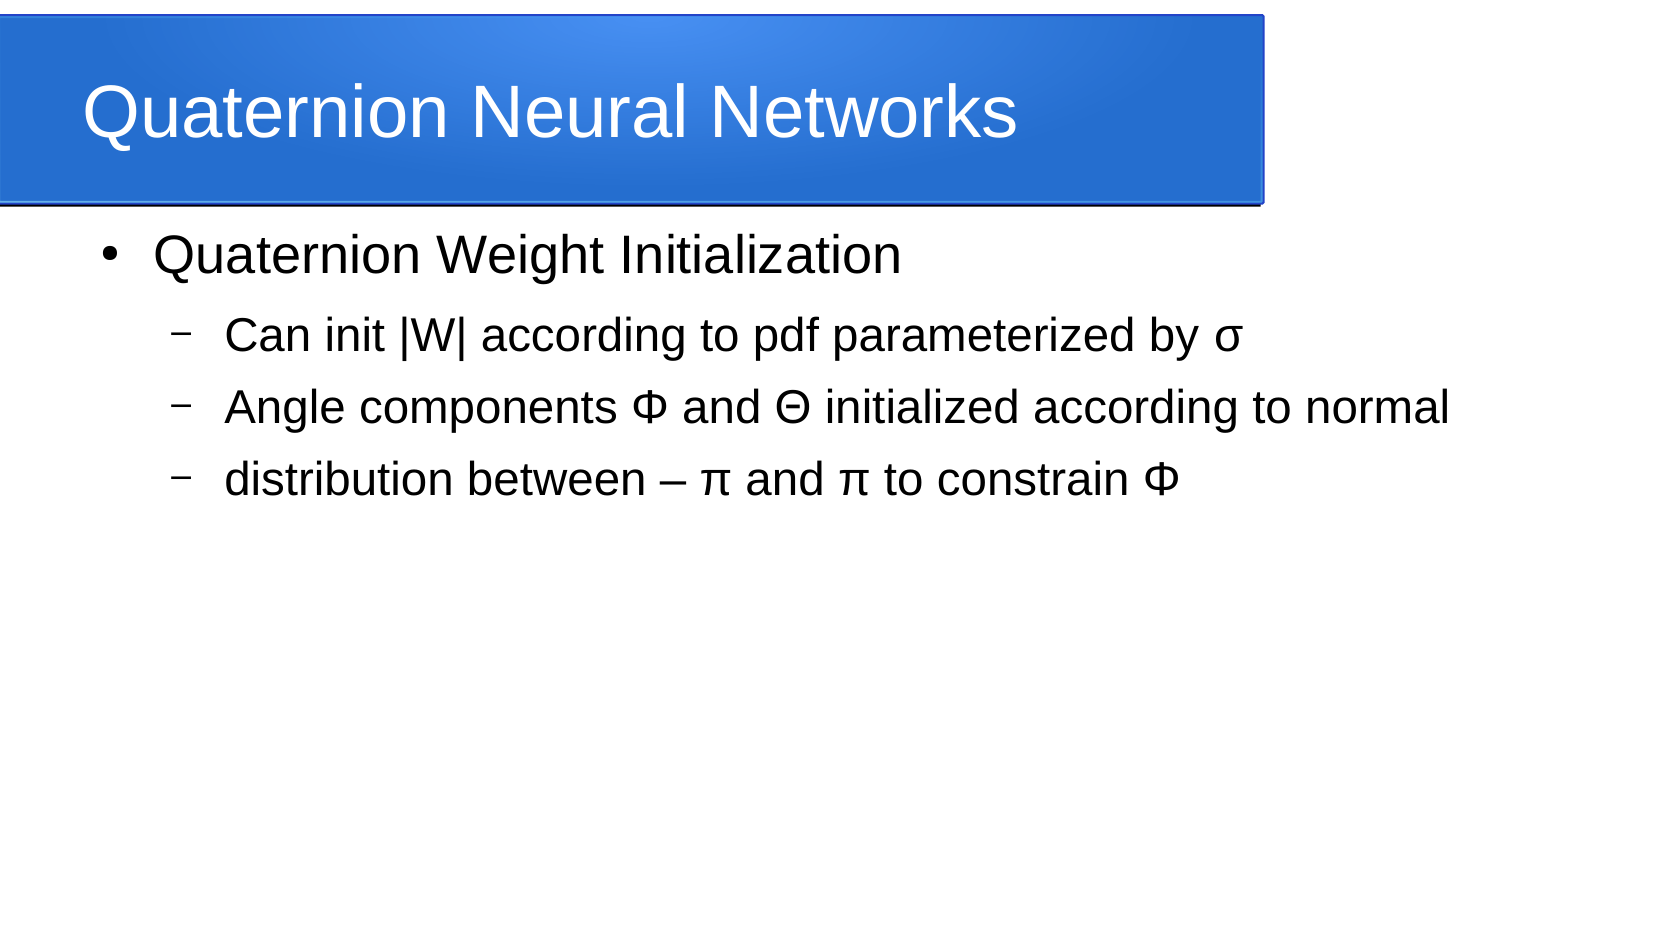

# Quaternion Neural Networks
Quaternion Weight Initialization
Can init |W| according to pdf parameterized by σ
Angle components Φ and Θ initialized according to normal
distribution between – π and π to constrain Φ